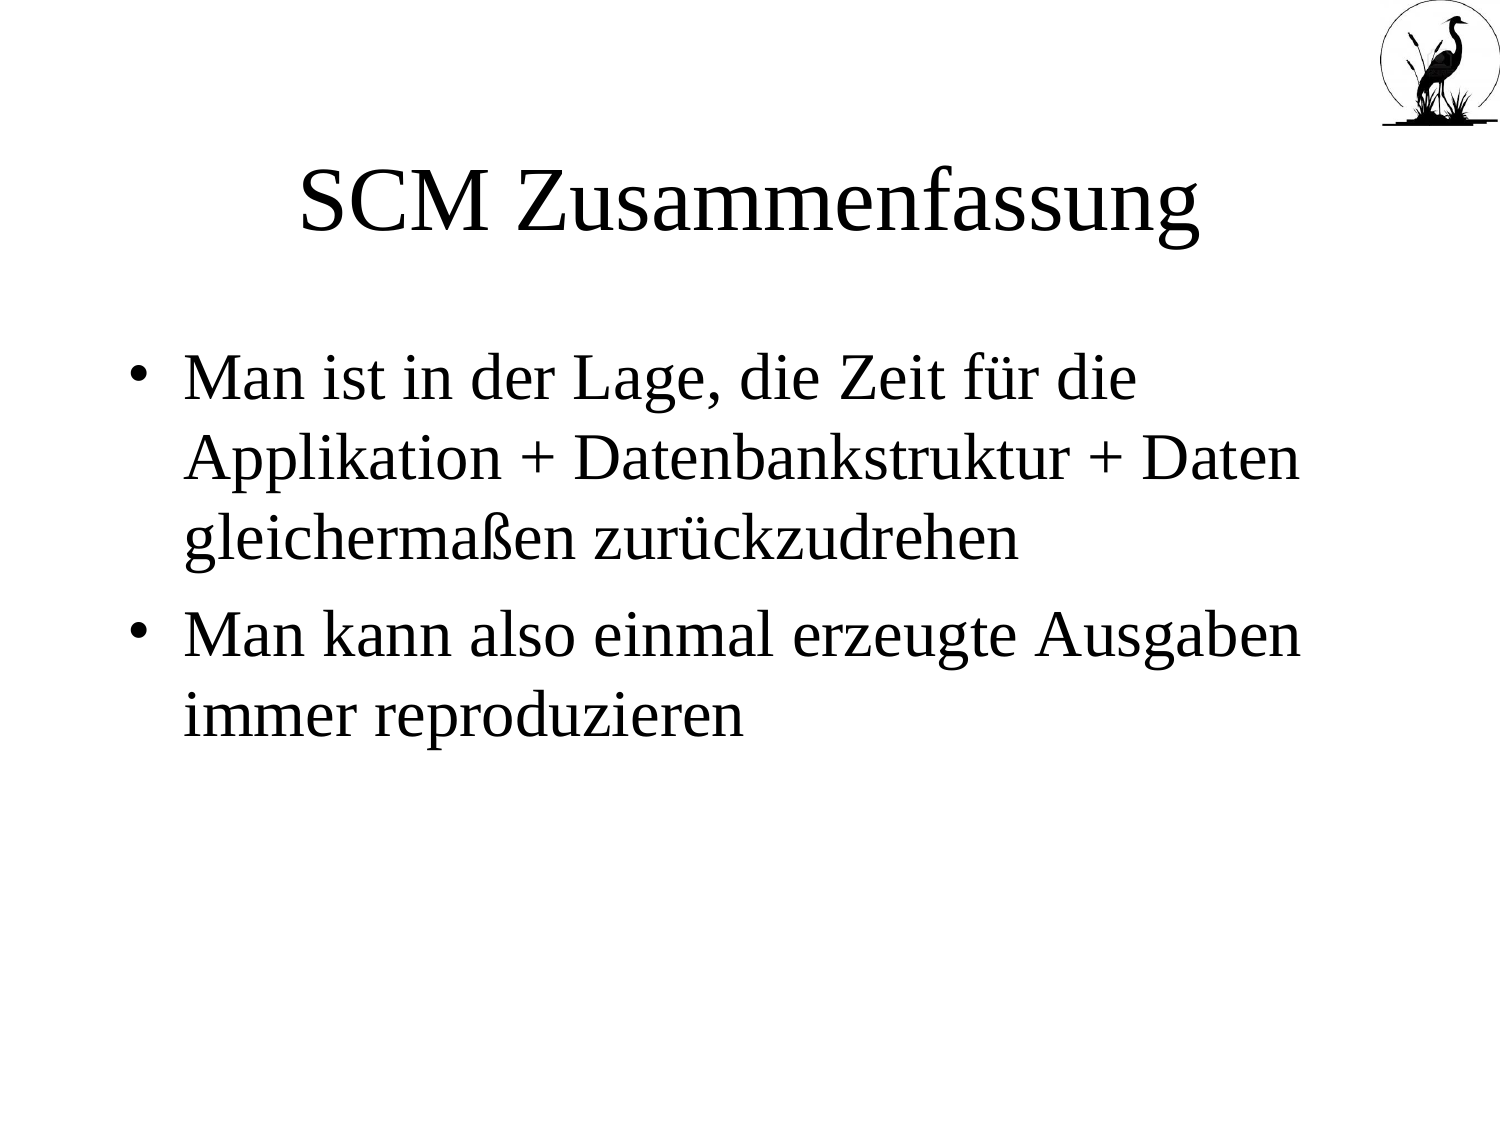

# SCM Zusammenfassung
Man ist in der Lage, die Zeit für die Applikation + Datenbankstruktur + Daten gleichermaßen zurückzudrehen
Man kann also einmal erzeugte Ausgaben immer reproduzieren